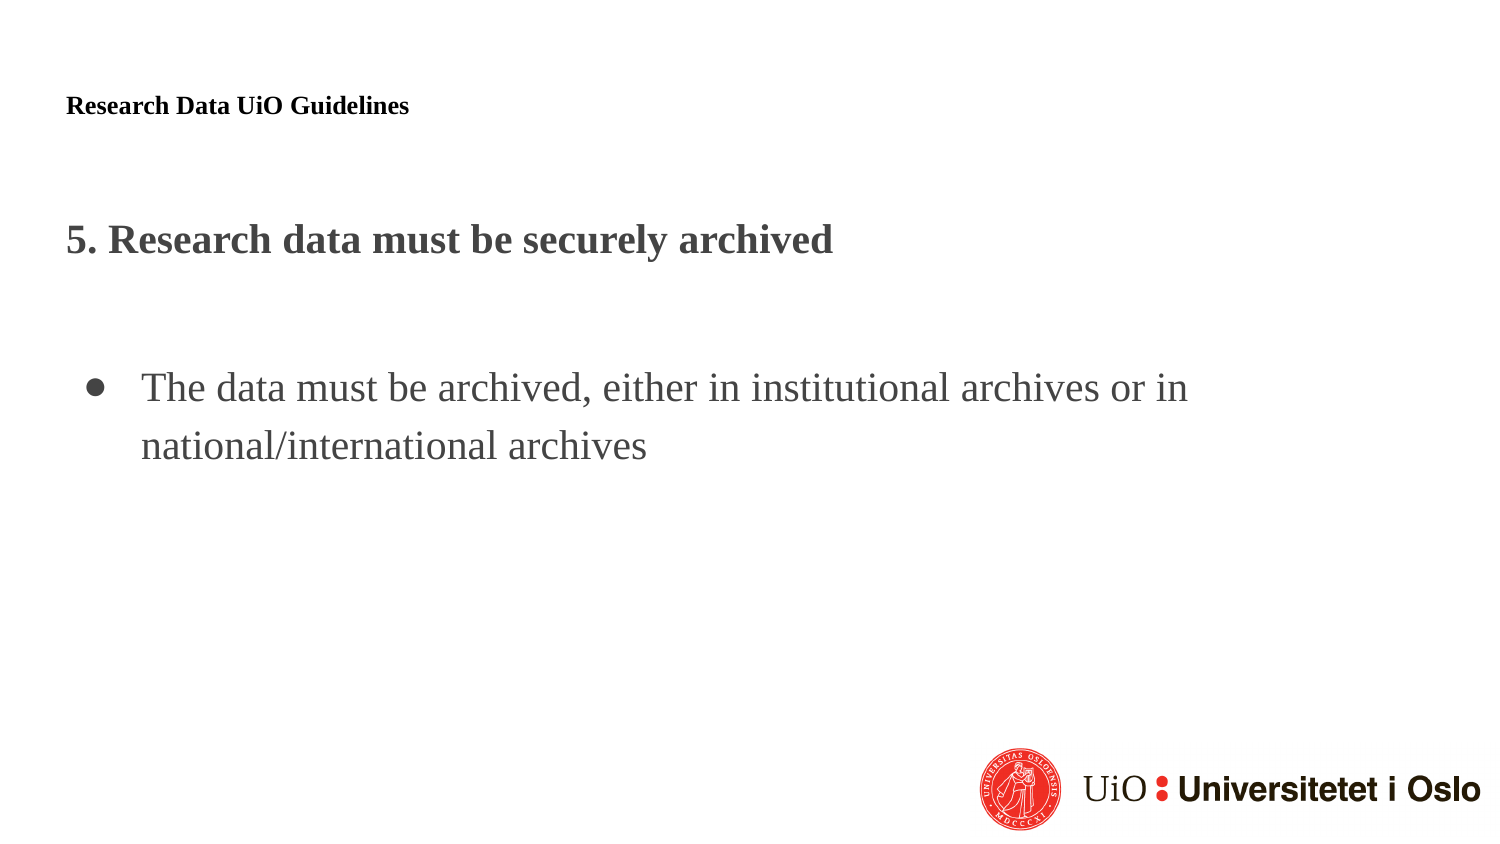

Research Data UiO Guidelines
# 5. Research data must be securely archived
The data must be archived, either in institutional archives or in national/international archives